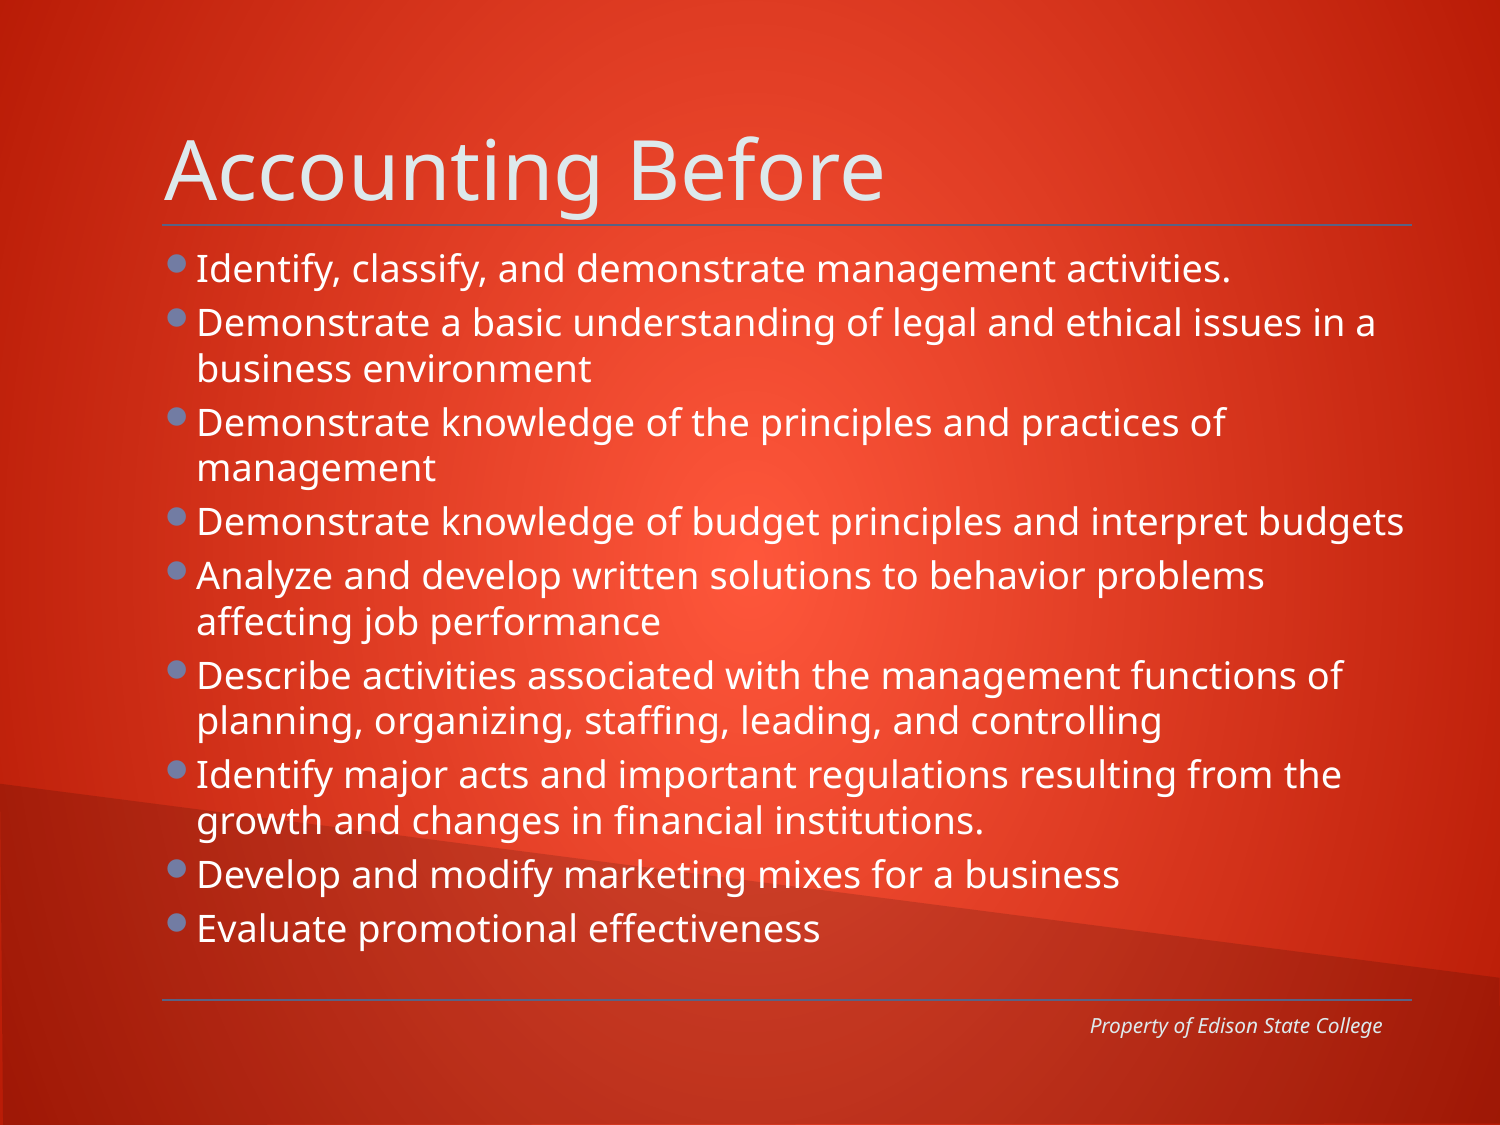

# Accounting Before
Identify, classify, and demonstrate management activities.
Demonstrate a basic understanding of legal and ethical issues in a business environment
Demonstrate knowledge of the principles and practices of management
Demonstrate knowledge of budget principles and interpret budgets
Analyze and develop written solutions to behavior problems affecting job performance
Describe activities associated with the management functions of planning, organizing, staffing, leading, and controlling
Identify major acts and important regulations resulting from the growth and changes in financial institutions.
Develop and modify marketing mixes for a business
Evaluate promotional effectiveness
Property of Edison State College